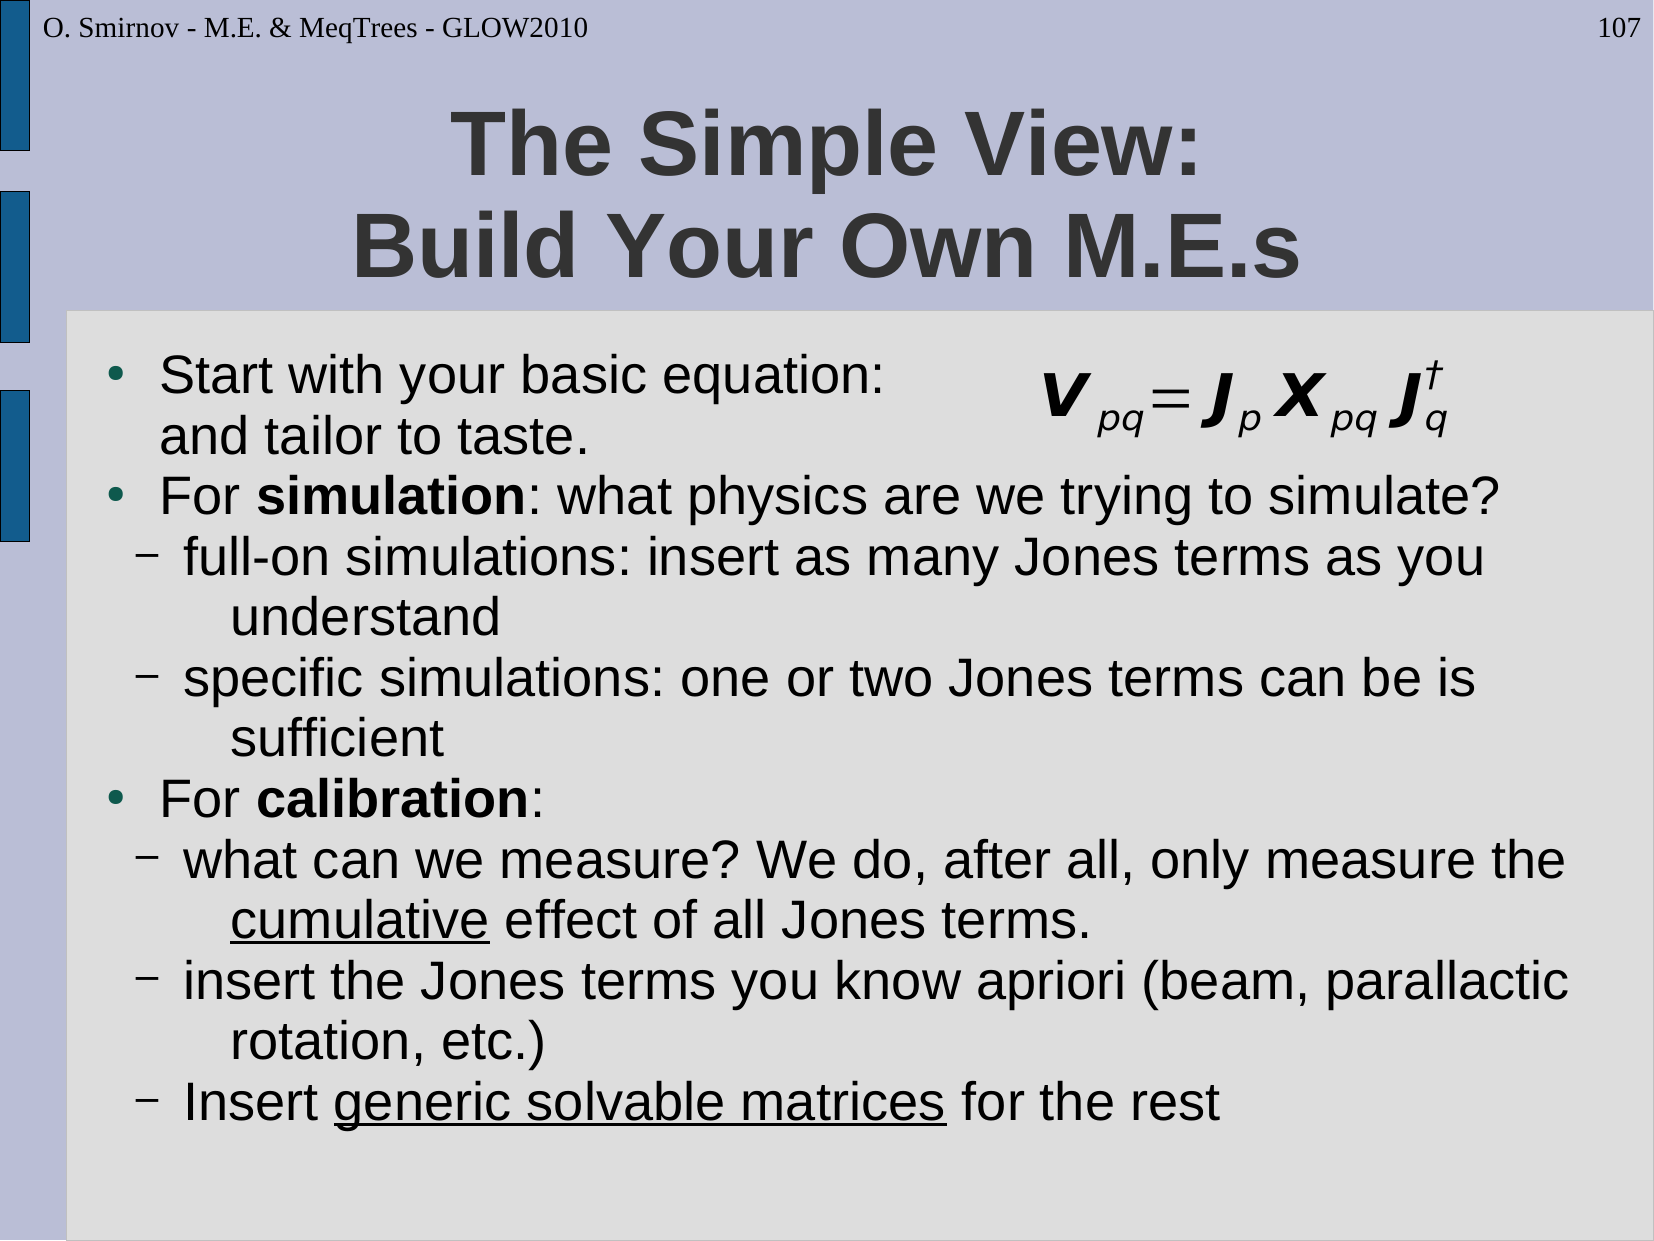

O. Smirnov - M.E. & MeqTrees - GLOW2010
107
# The Simple View: Build Your Own M.E.s
Start with your basic equation:
and tailor to taste.
For simulation: what physics are we trying to simulate?
full-on simulations: insert as many Jones terms as you understand
specific simulations: one or two Jones terms can be is sufficient
For calibration:
what can we measure? We do, after all, only measure the cumulative effect of all Jones terms.
insert the Jones terms you know apriori (beam, parallactic rotation, etc.)
Insert generic solvable matrices for the rest